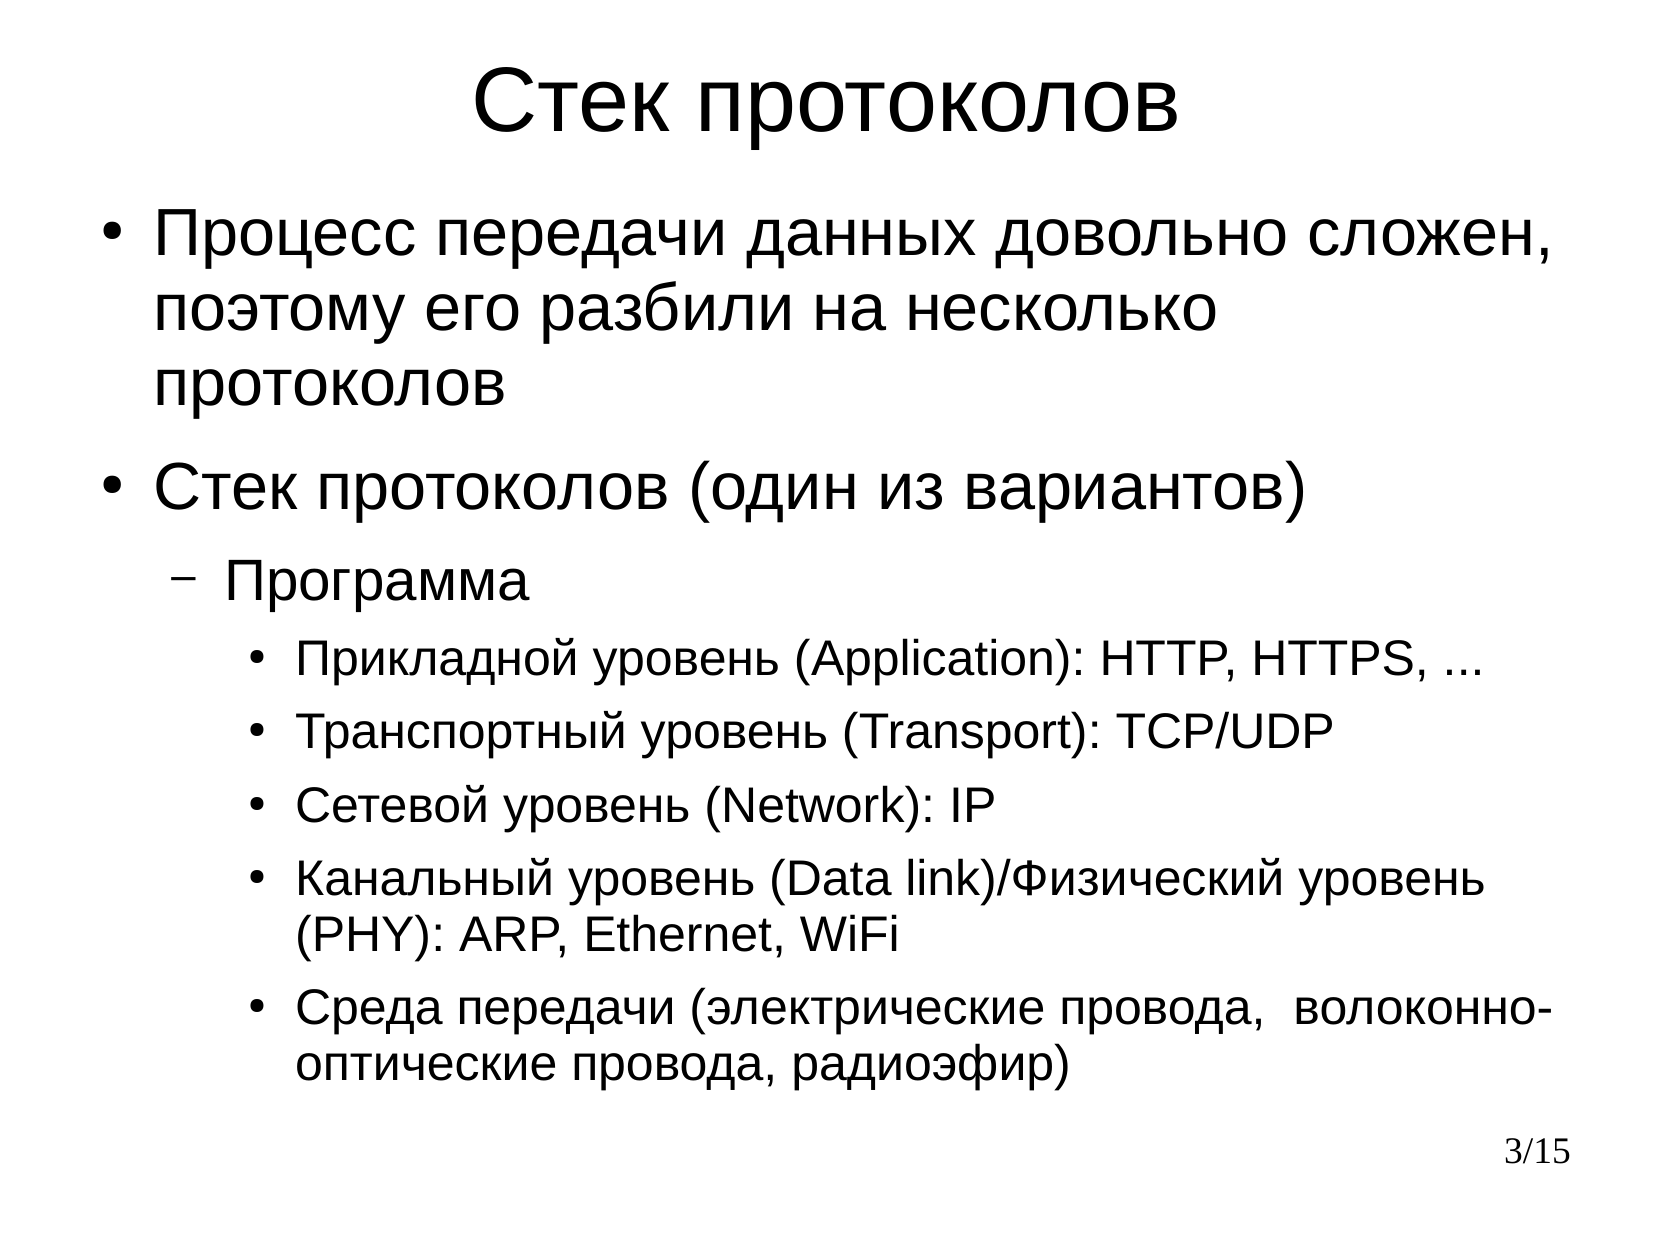

# Стек протоколов
Процесс передачи данных довольно сложен, поэтому его разбили на несколько протоколов
Стек протоколов (один из вариантов)
Программа
Прикладной уровень (Application): HTTP, HTTPS, ...
Транспортный уровень (Transport): TCP/UDP
Сетевой уровень (Network): IP
Канальный уровень (Data link)/Физический уровень (PHY): ARP, Ethernet, WiFi
Среда передачи (электрические провода, волоконно-оптические провода, радиоэфир)
3